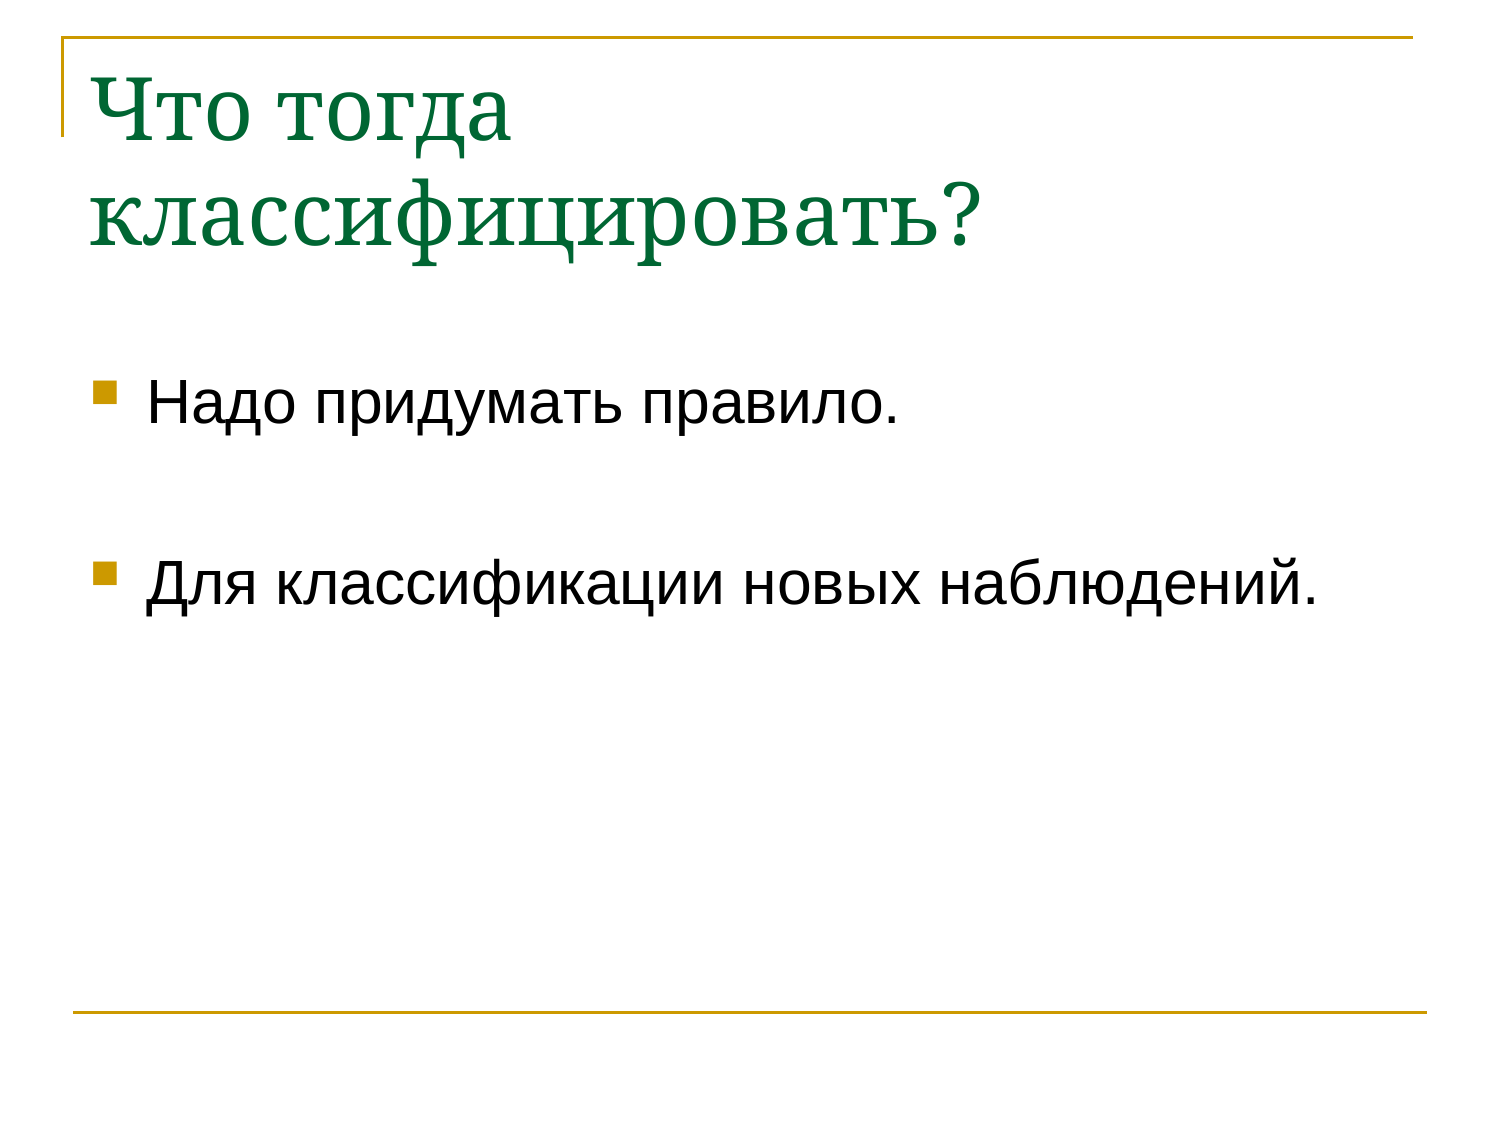

# Что тогда классифицировать?
Надо придумать правило.
Для классификации новых наблюдений.